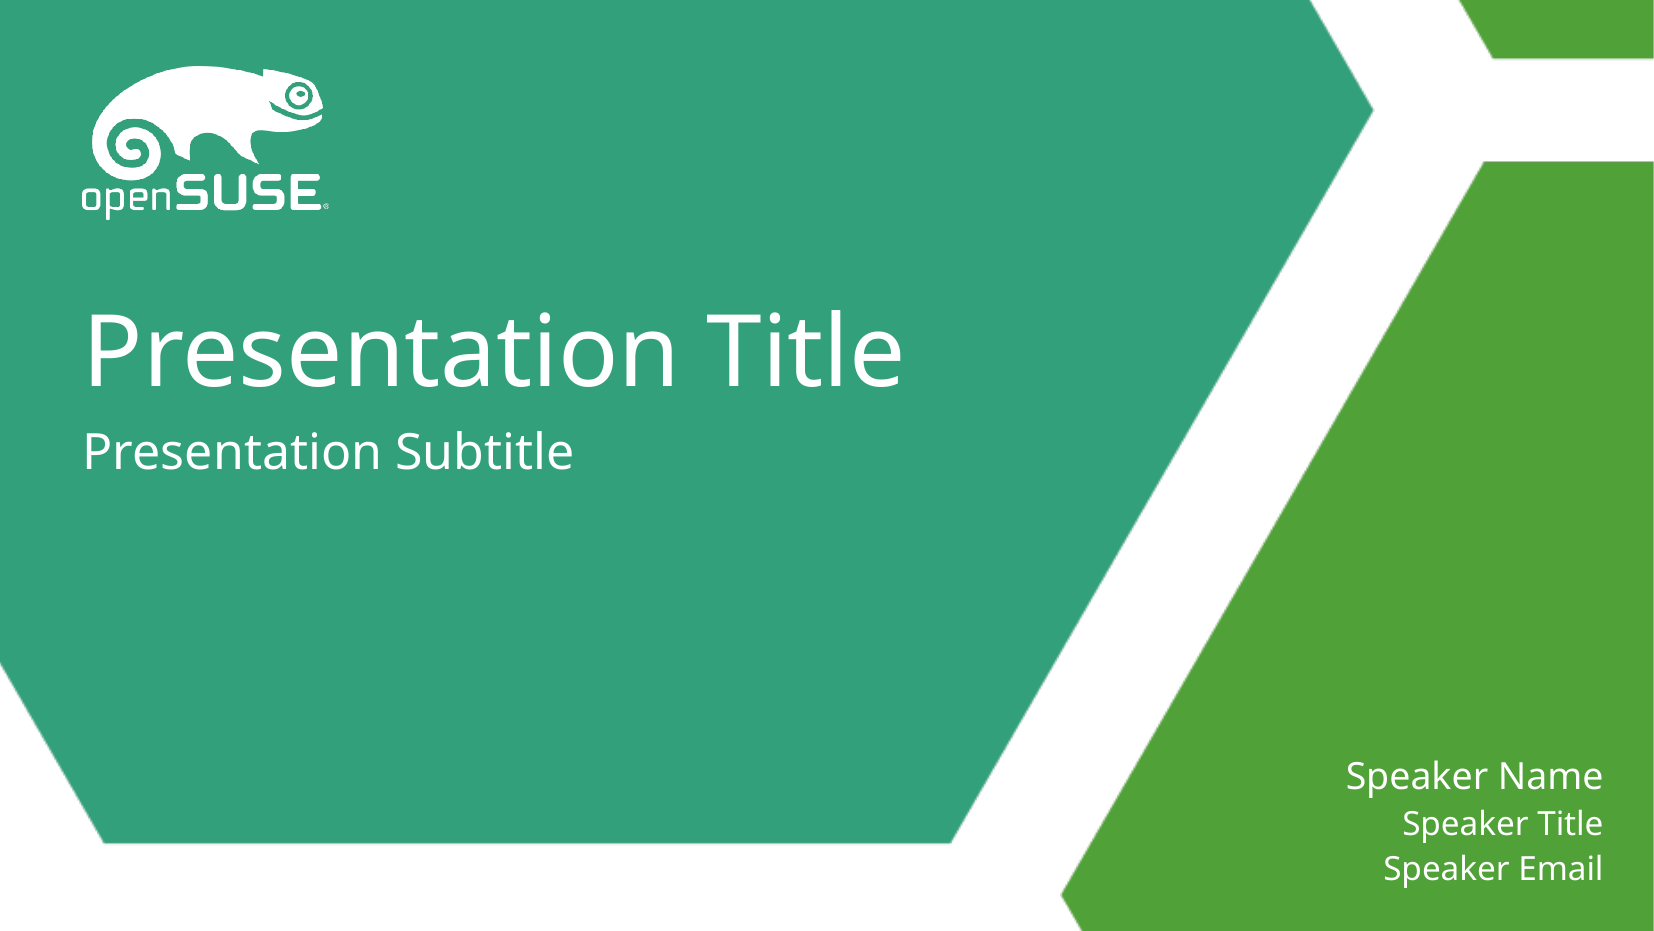

Presentation Title
Presentation Subtitle
# Speaker Name
Speaker Title
Speaker Email